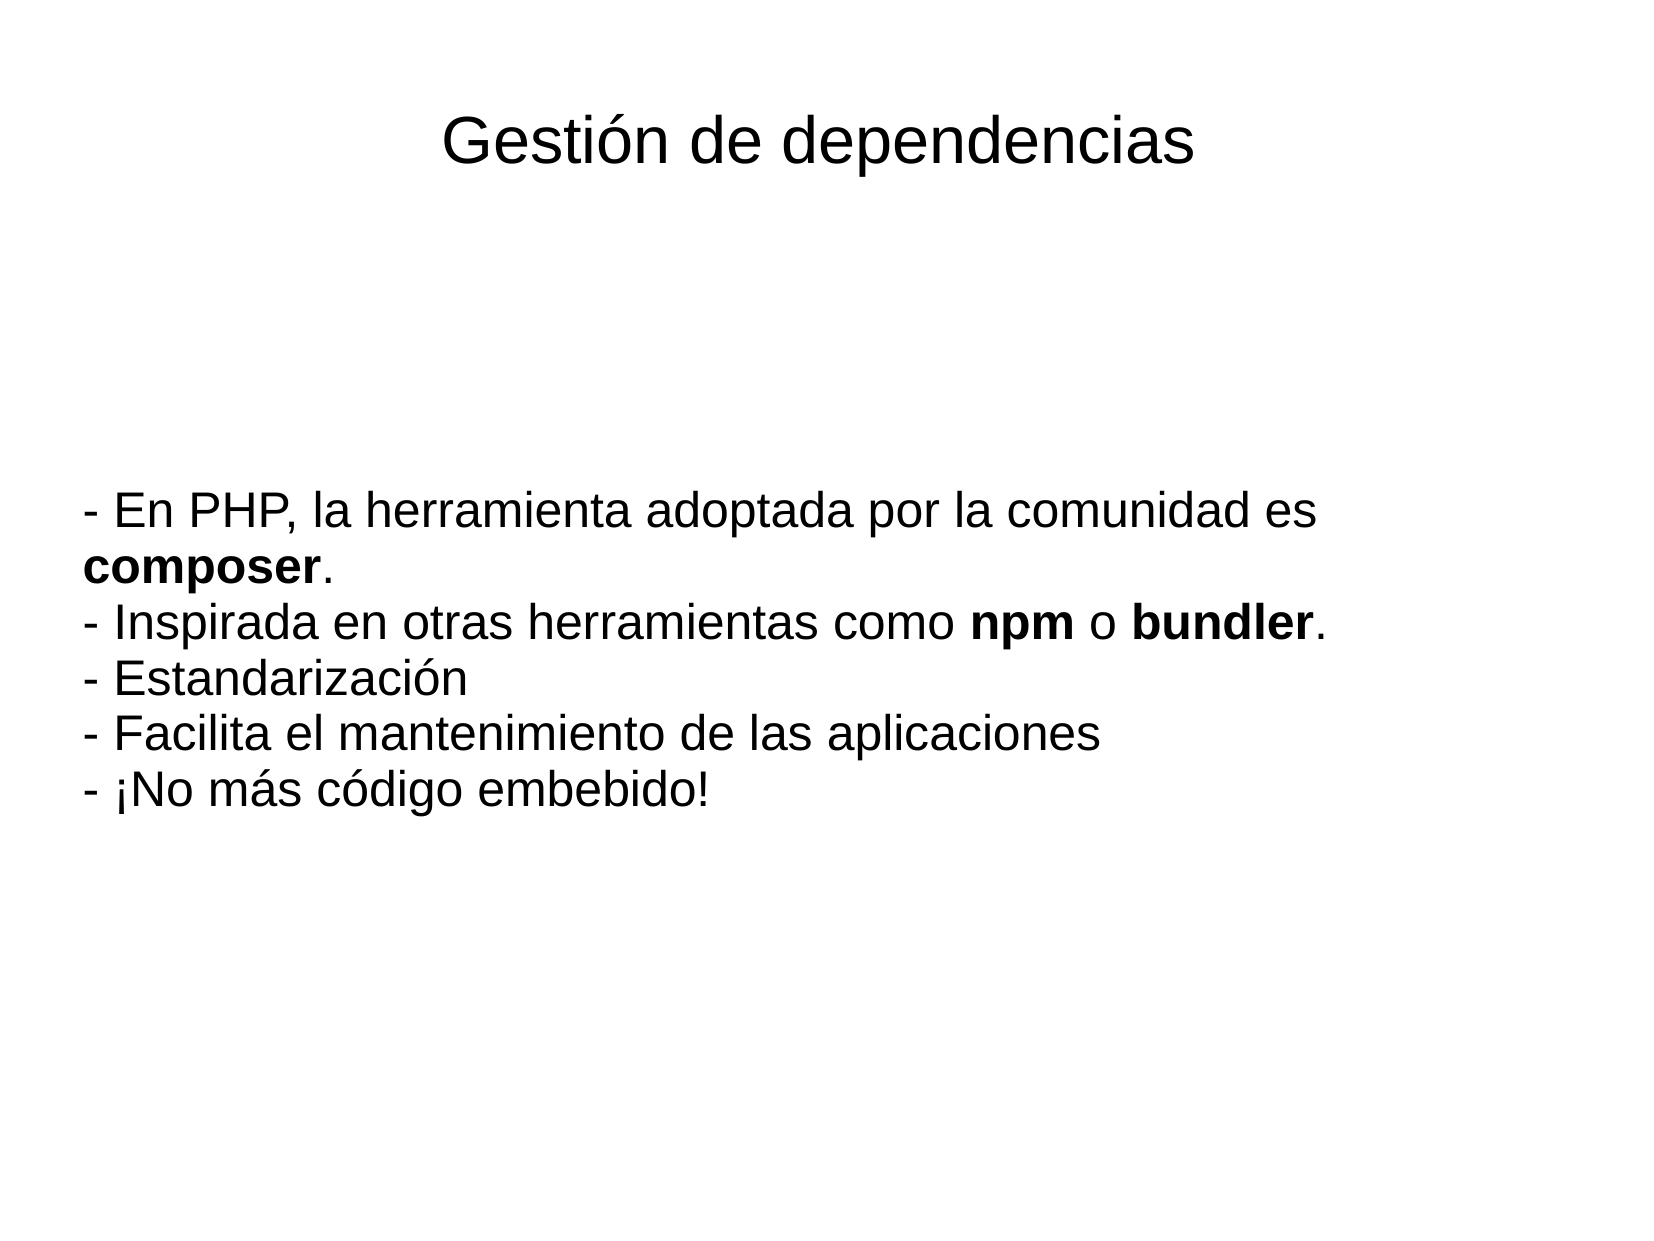

# Gestión de dependencias
- En PHP, la herramienta adoptada por la comunidad es composer.
- Inspirada en otras herramientas como npm o bundler.
- Estandarización
- Facilita el mantenimiento de las aplicaciones
- ¡No más código embebido!